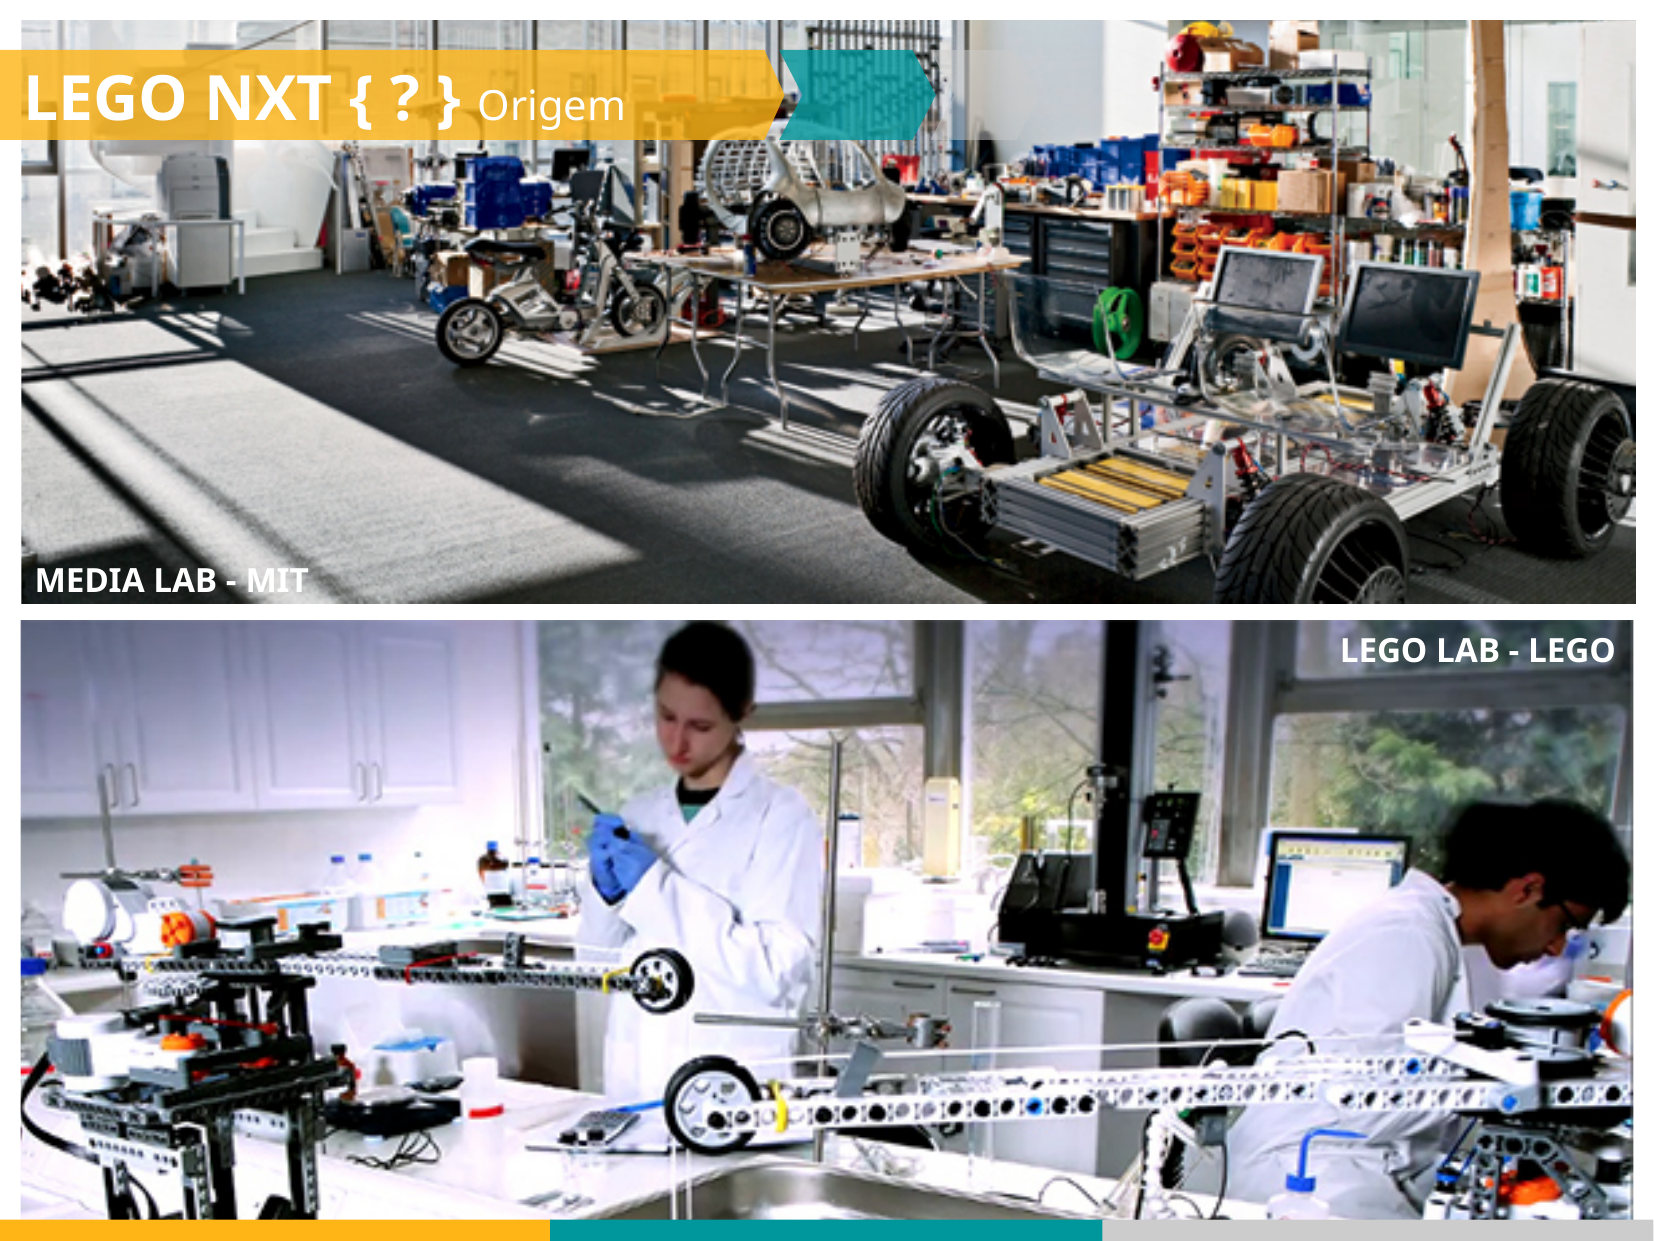

LEGO NXT { ? } Origem
MEDIA LAB - MIT
LEGO LAB - LEGO